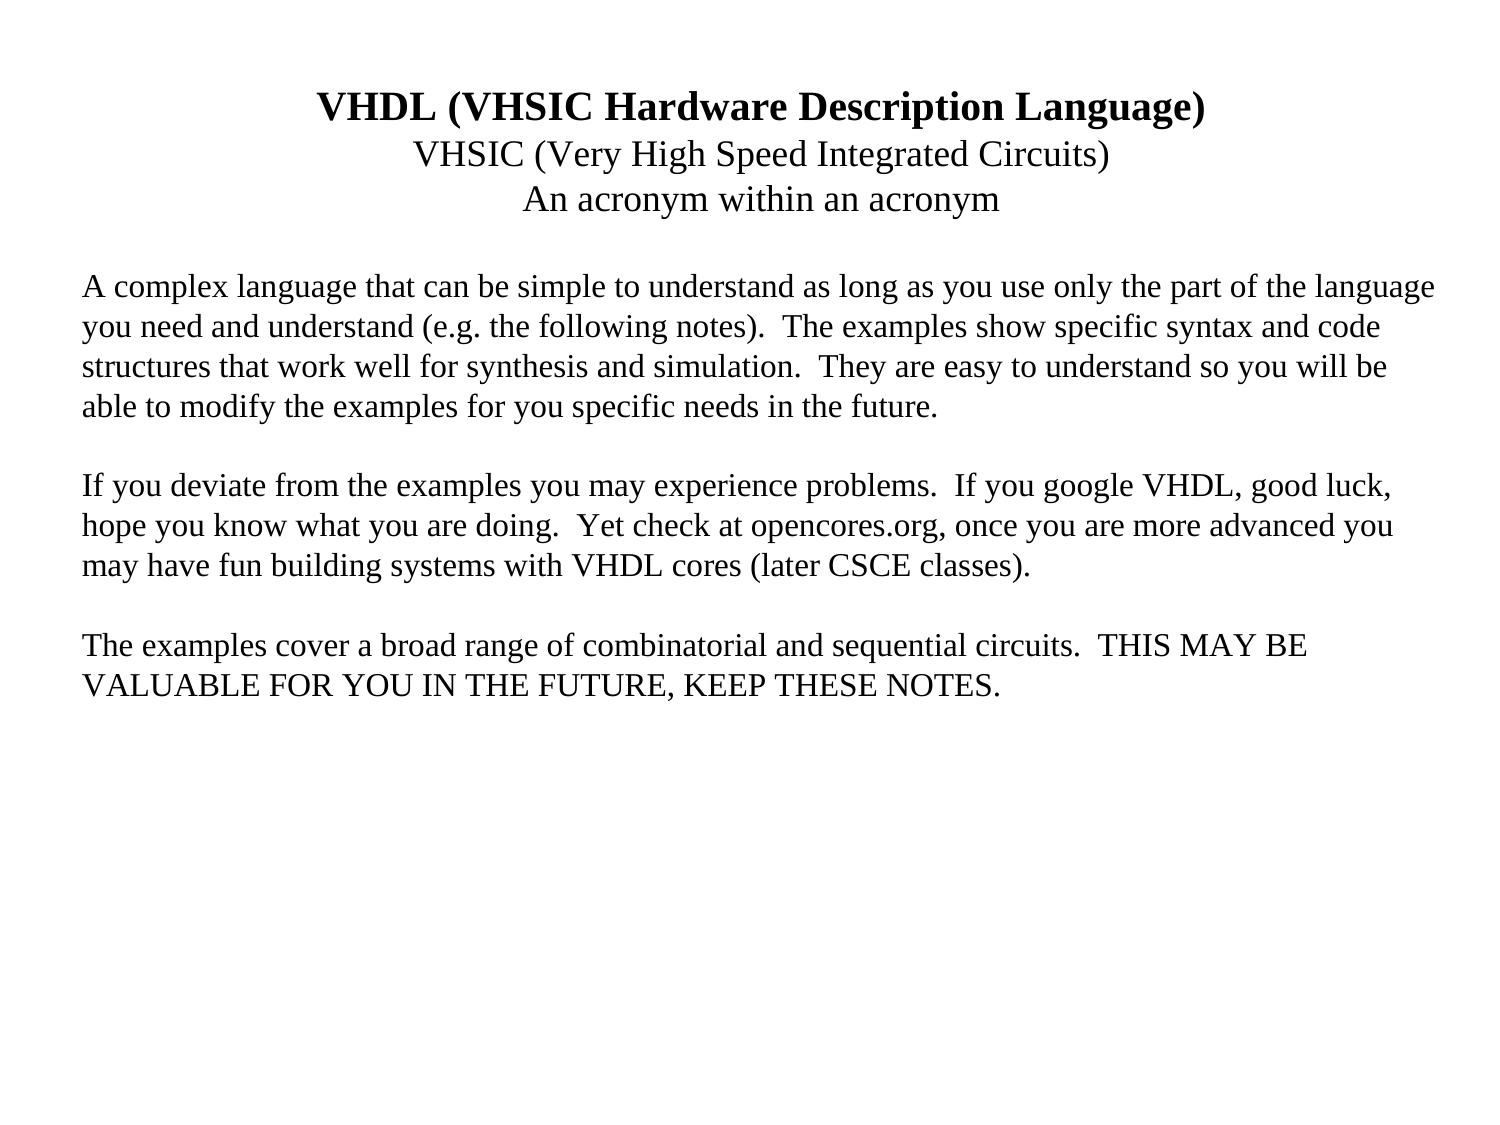

VHDL (VHSIC Hardware Description Language)
VHSIC (Very High Speed Integrated Circuits)
An acronym within an acronym
A complex language that can be simple to understand as long as you use only the part of the language you need and understand (e.g. the following notes). The examples show specific syntax and code structures that work well for synthesis and simulation. They are easy to understand so you will be able to modify the examples for you specific needs in the future.
If you deviate from the examples you may experience problems. If you google VHDL, good luck, hope you know what you are doing. Yet check at opencores.org, once you are more advanced you may have fun building systems with VHDL cores (later CSCE classes).
The examples cover a broad range of combinatorial and sequential circuits. THIS MAY BE VALUABLE FOR YOU IN THE FUTURE, KEEP THESE NOTES.